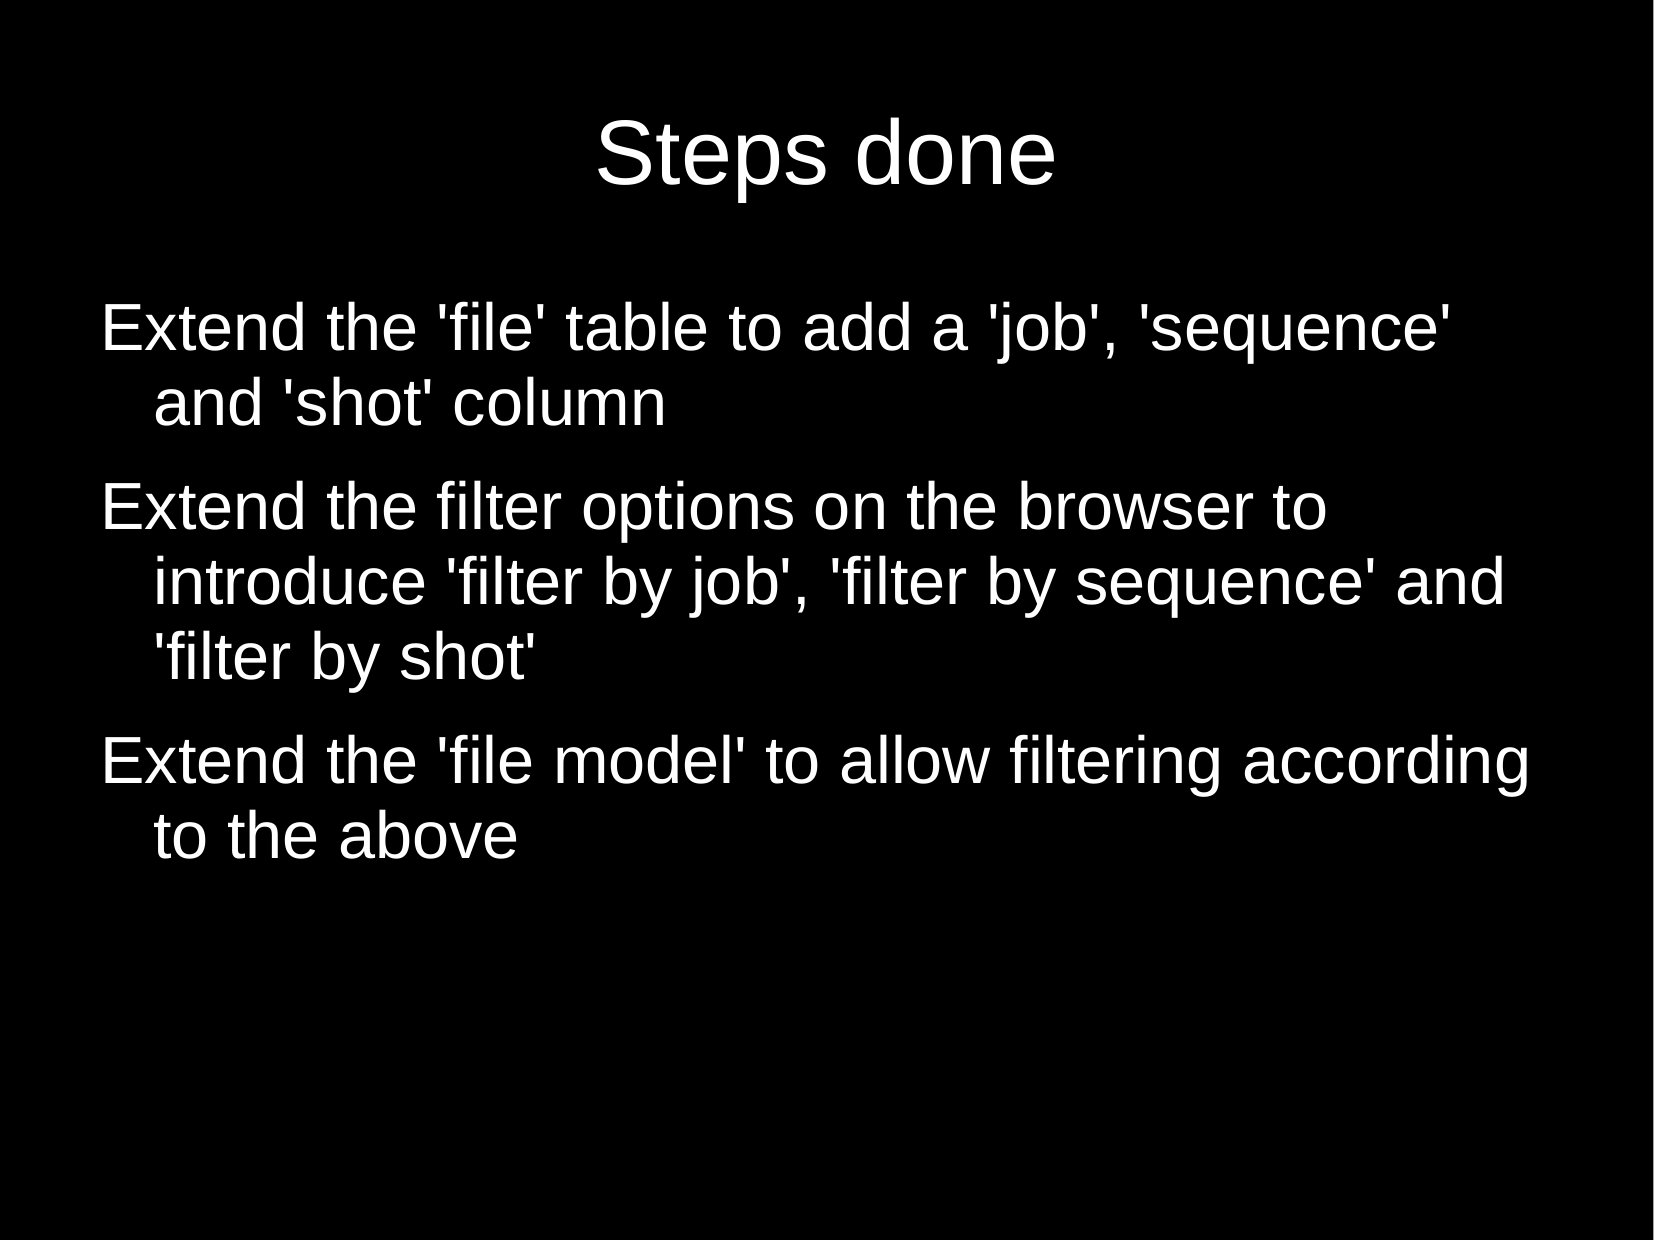

# Steps done
Extend the 'file' table to add a 'job', 'sequence' and 'shot' column
Extend the filter options on the browser to introduce 'filter by job', 'filter by sequence' and 'filter by shot'
Extend the 'file model' to allow filtering according to the above